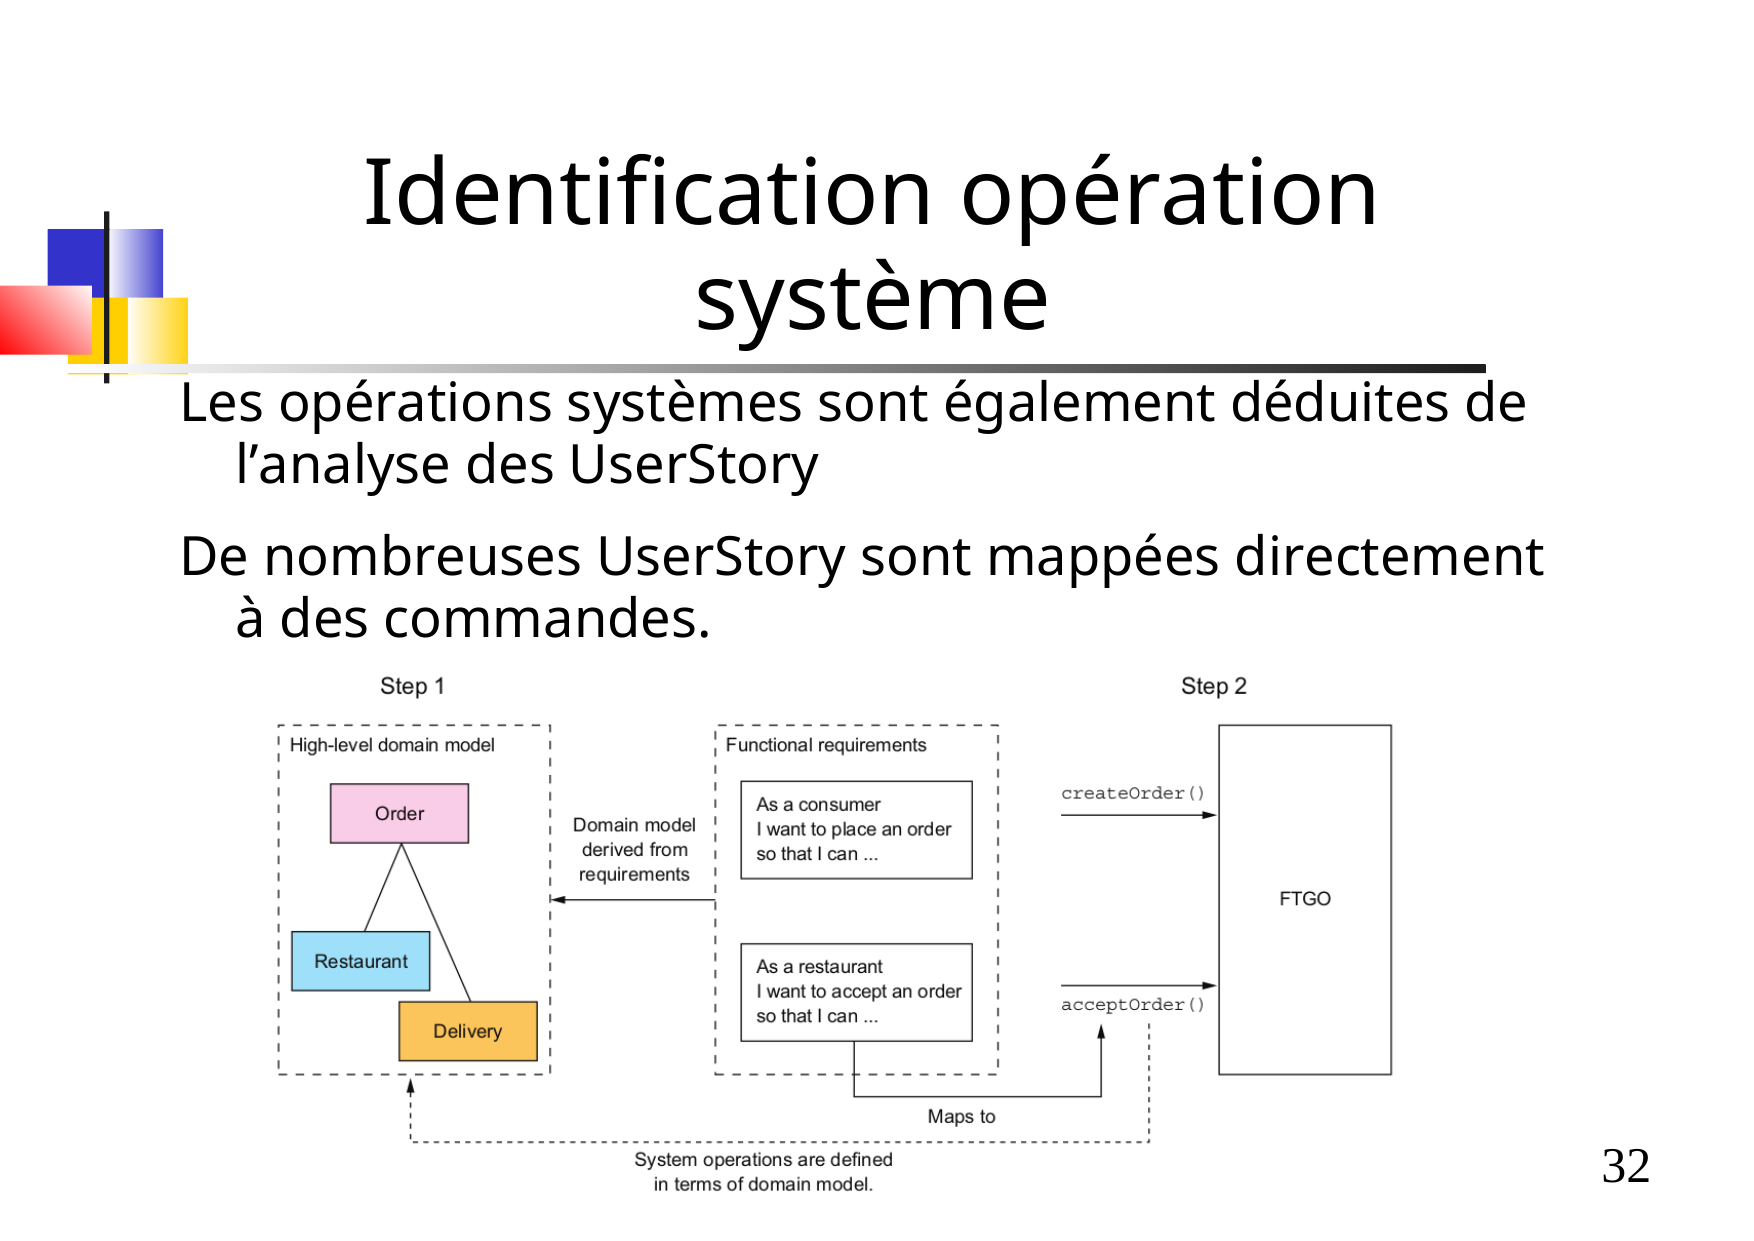

# Identification opération système
Les opérations systèmes sont également déduites de l’analyse des UserStory
De nombreuses UserStory sont mappées directement à des commandes.